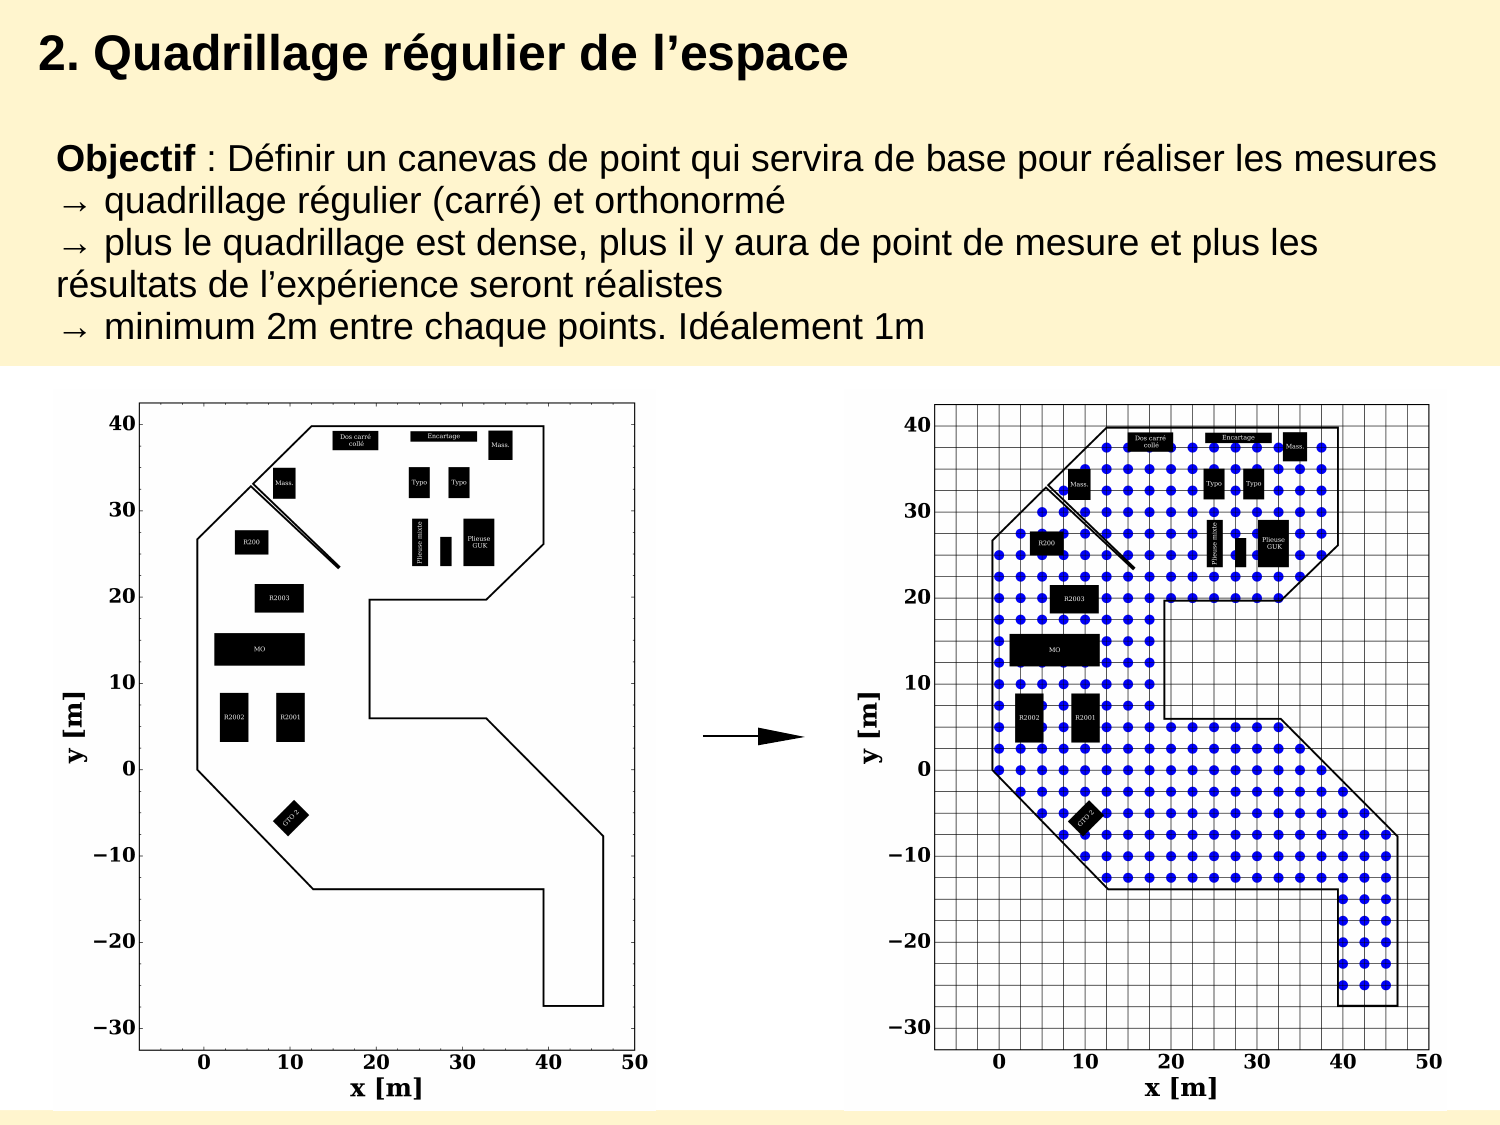

2. Quadrillage régulier de l’espace
Objectif : Définir un canevas de point qui servira de base pour réaliser les mesures
→ quadrillage régulier (carré) et orthonormé
→ plus le quadrillage est dense, plus il y aura de point de mesure et plus les résultats de l’expérience seront réalistes
→ minimum 2m entre chaque points. Idéalement 1m